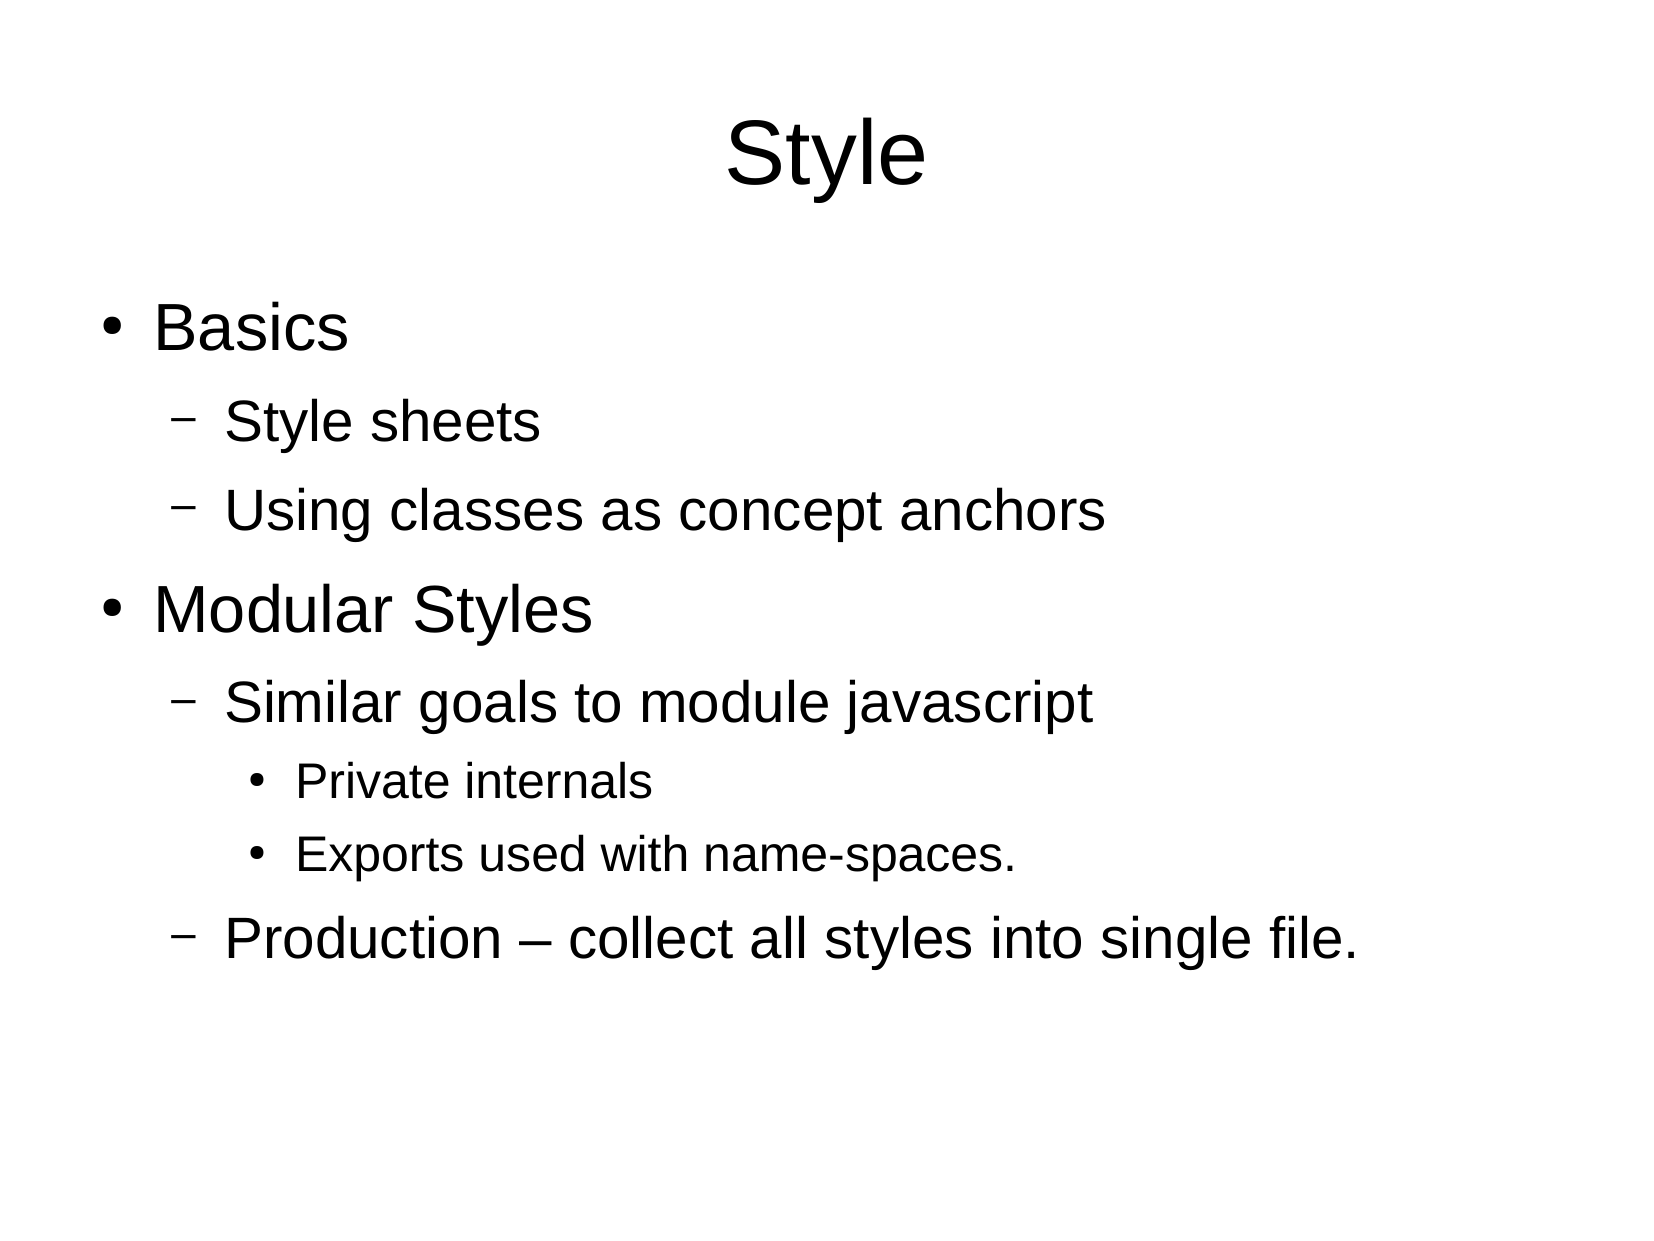

# Style
Basics
Style sheets
Using classes as concept anchors
Modular Styles
Similar goals to module javascript
Private internals
Exports used with name-spaces.
Production – collect all styles into single file.